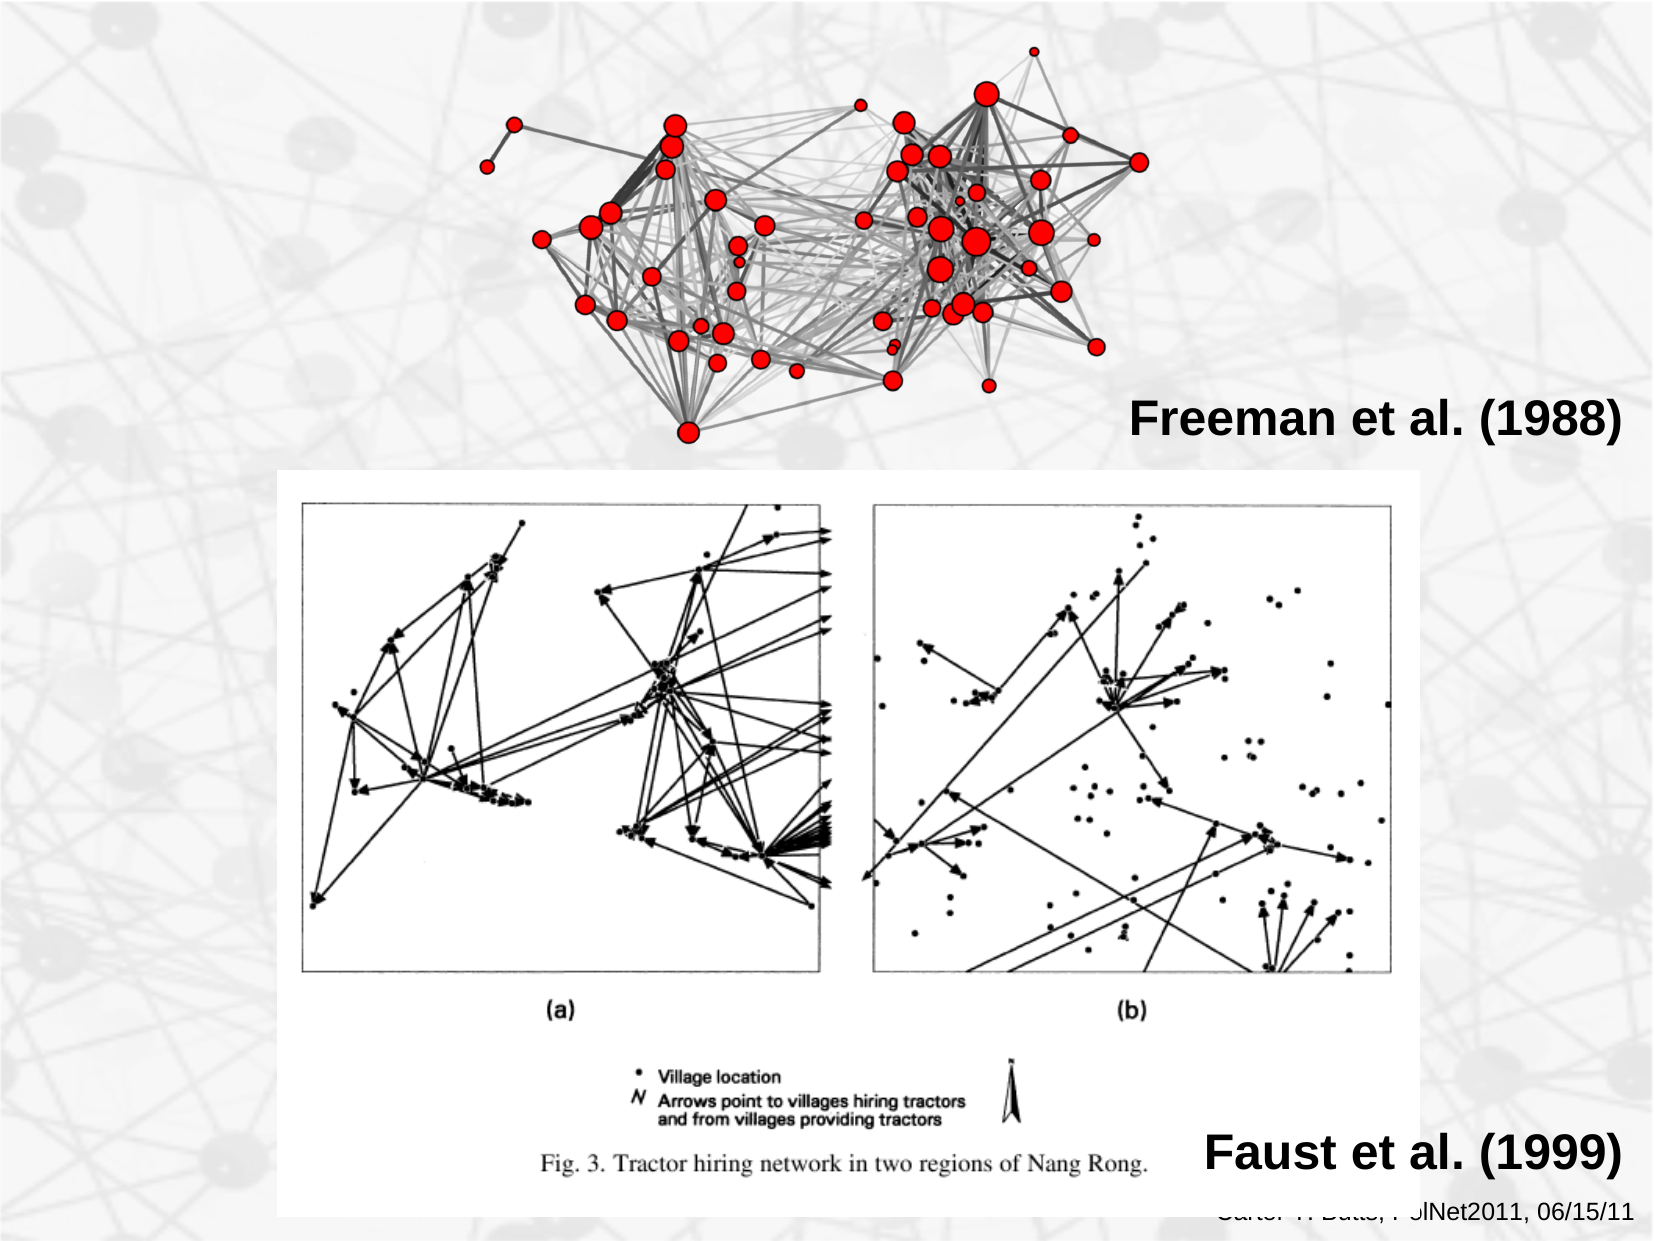

Freeman et al. (1988)
Faust et al. (1999)